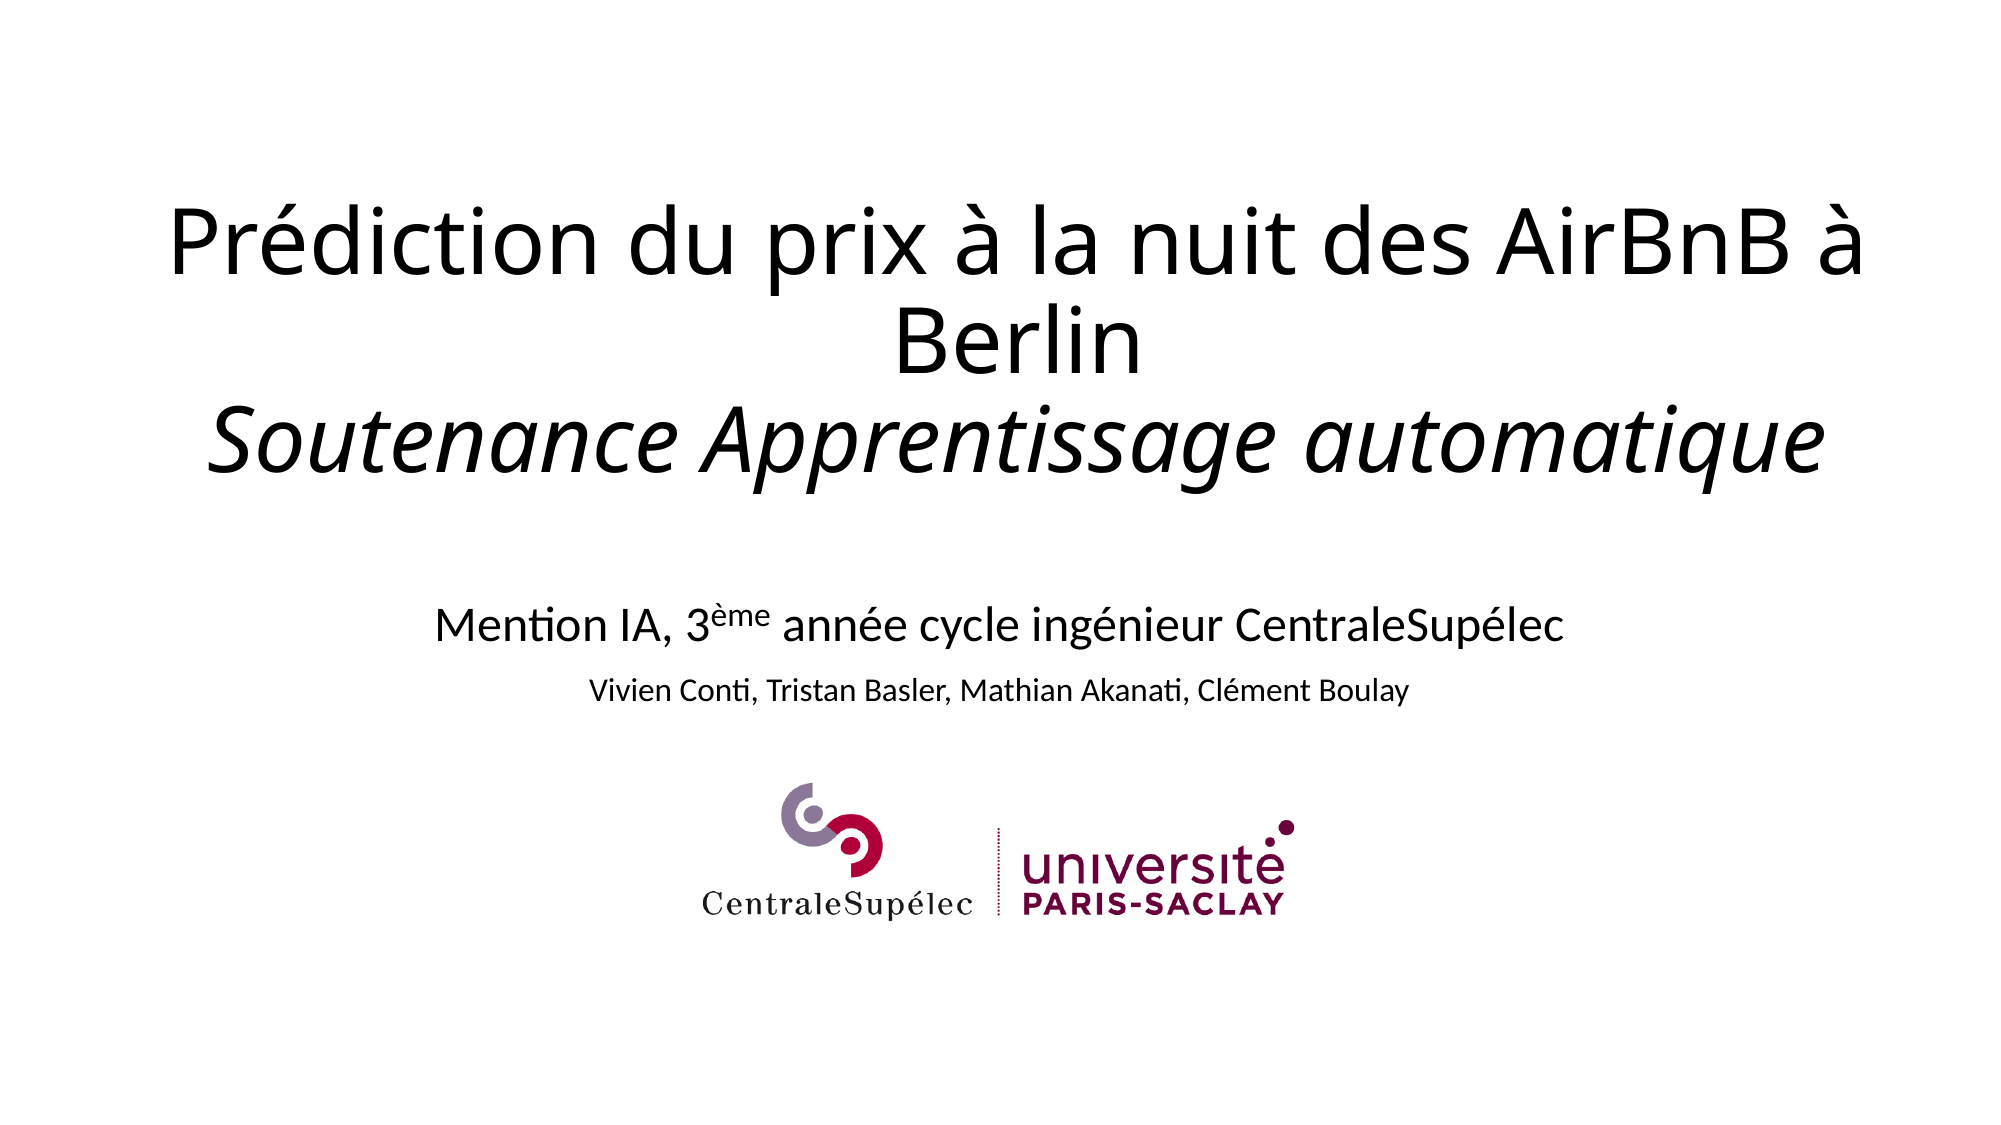

# Prédiction du prix à la nuit des AirBnB à Berlin Soutenance Apprentissage automatique
Mention IA, 3ème année cycle ingénieur CentraleSupélec
Vivien Conti, Tristan Basler, Mathian Akanati, Clément Boulay